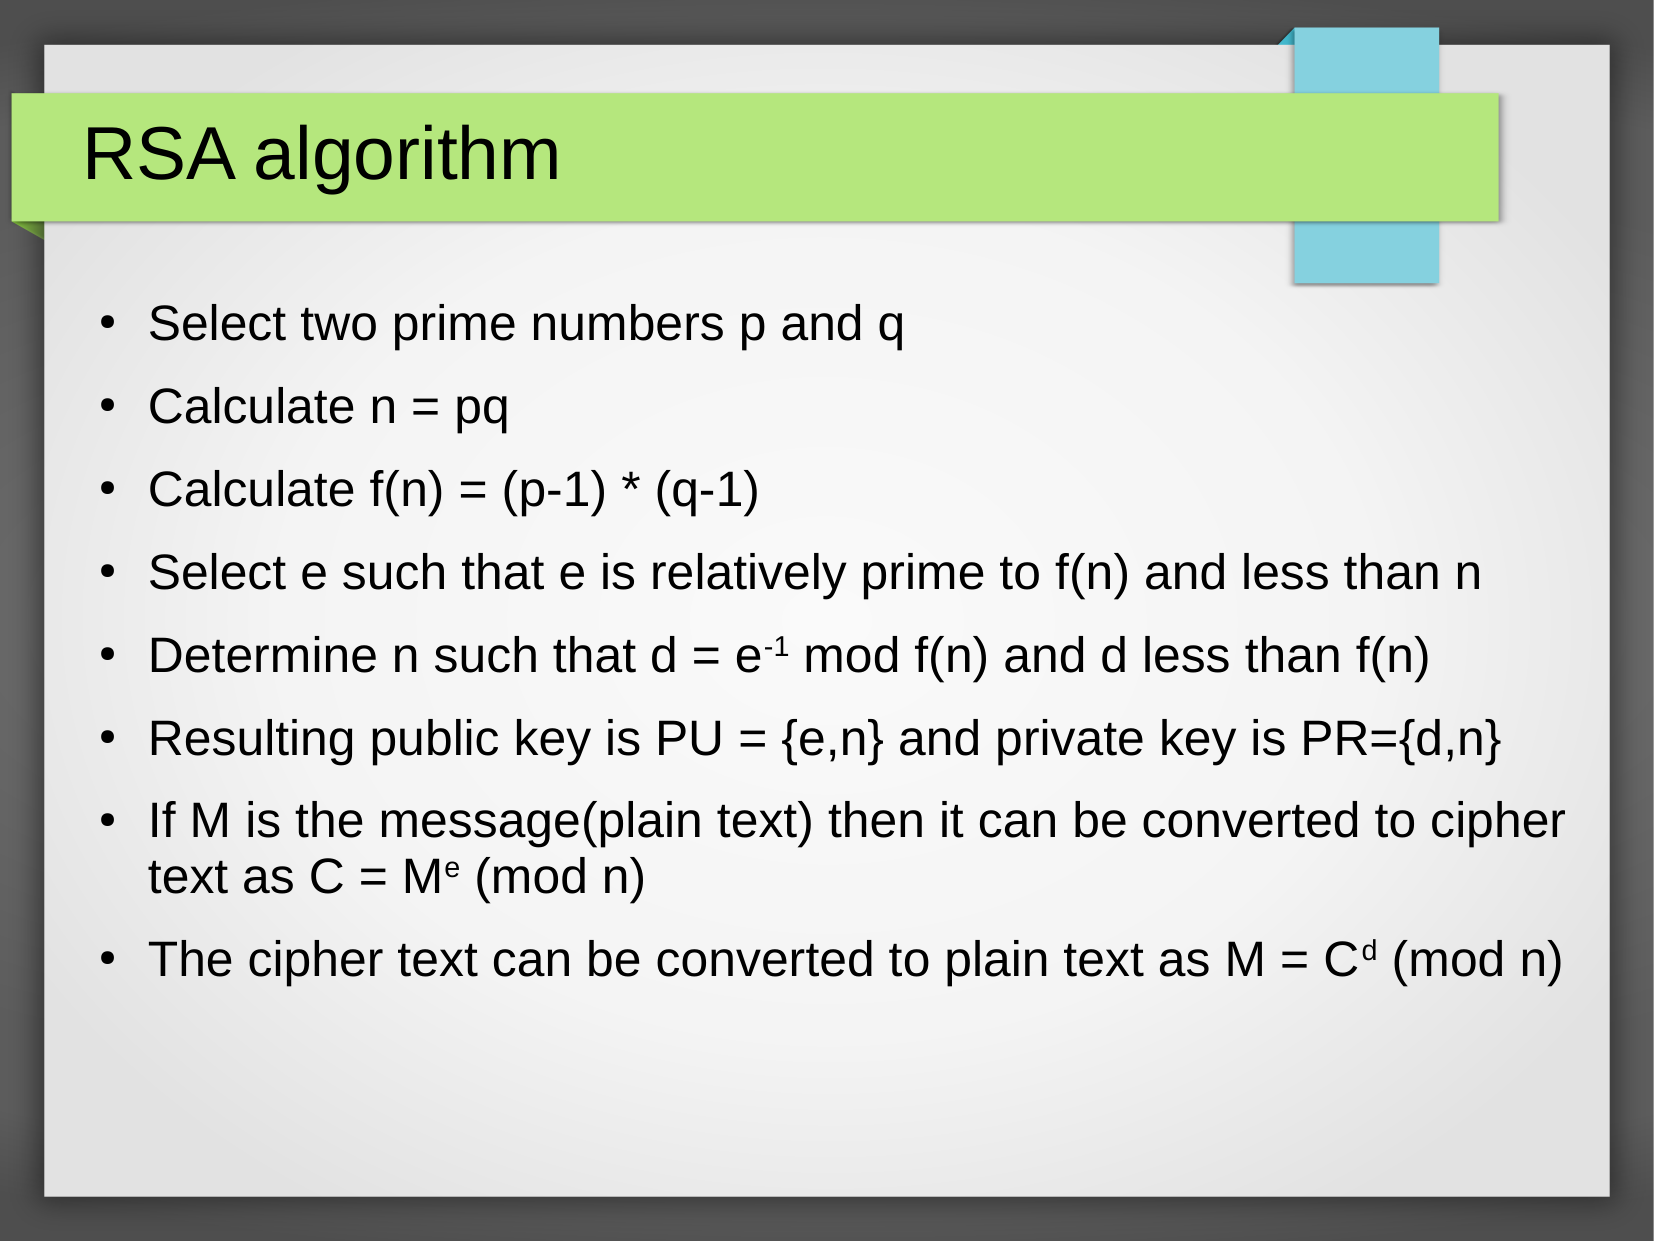

# RSA algorithm
Select two prime numbers p and q
Calculate n = pq
Calculate f(n) = (p-1) * (q-1)
Select e such that e is relatively prime to f(n) and less than n
Determine n such that d = e-1 mod f(n) and d less than f(n)
Resulting public key is PU = {e,n} and private key is PR={d,n}
If M is the message(plain text) then it can be converted to cipher text as C = Me (mod n)
The cipher text can be converted to plain text as M = Cd (mod n)